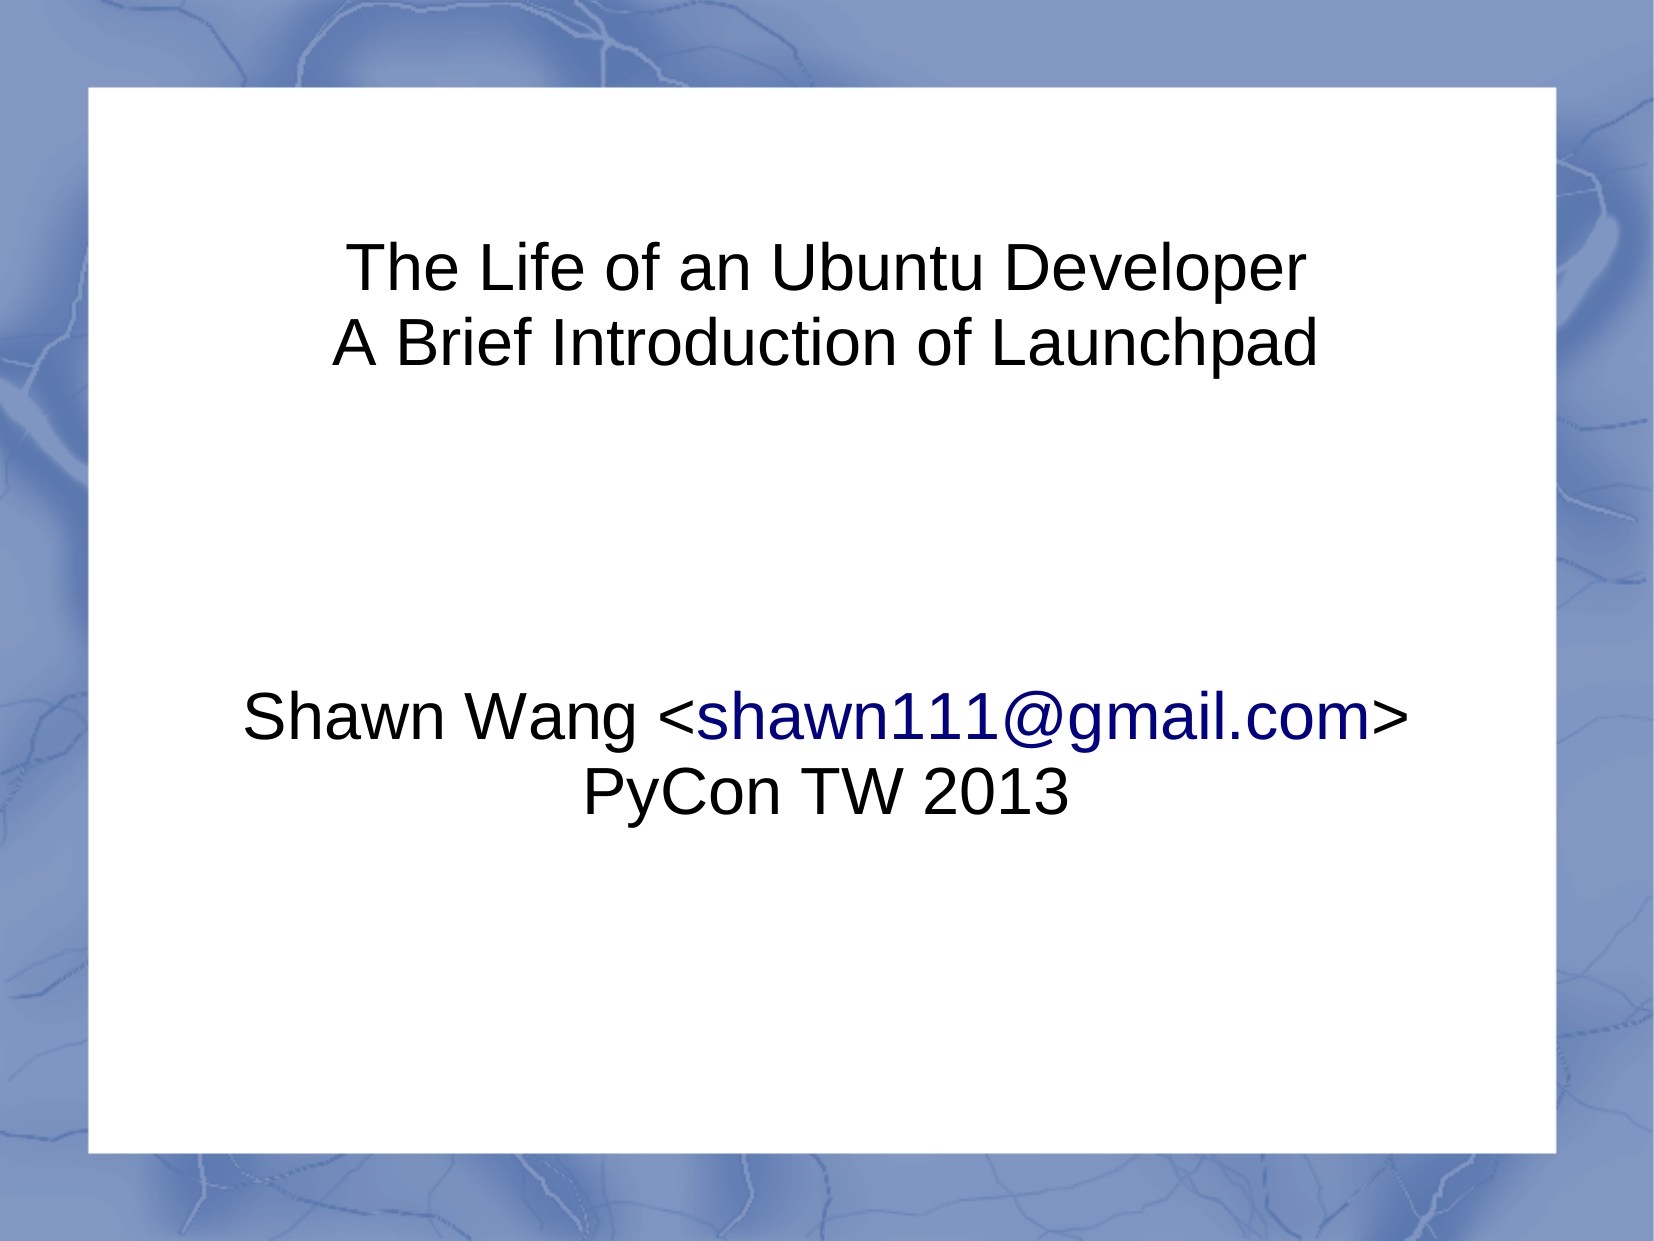

# The Life of an Ubuntu Developer
A Brief Introduction of Launchpad
Shawn Wang <shawn111@gmail.com>
PyCon TW 2013